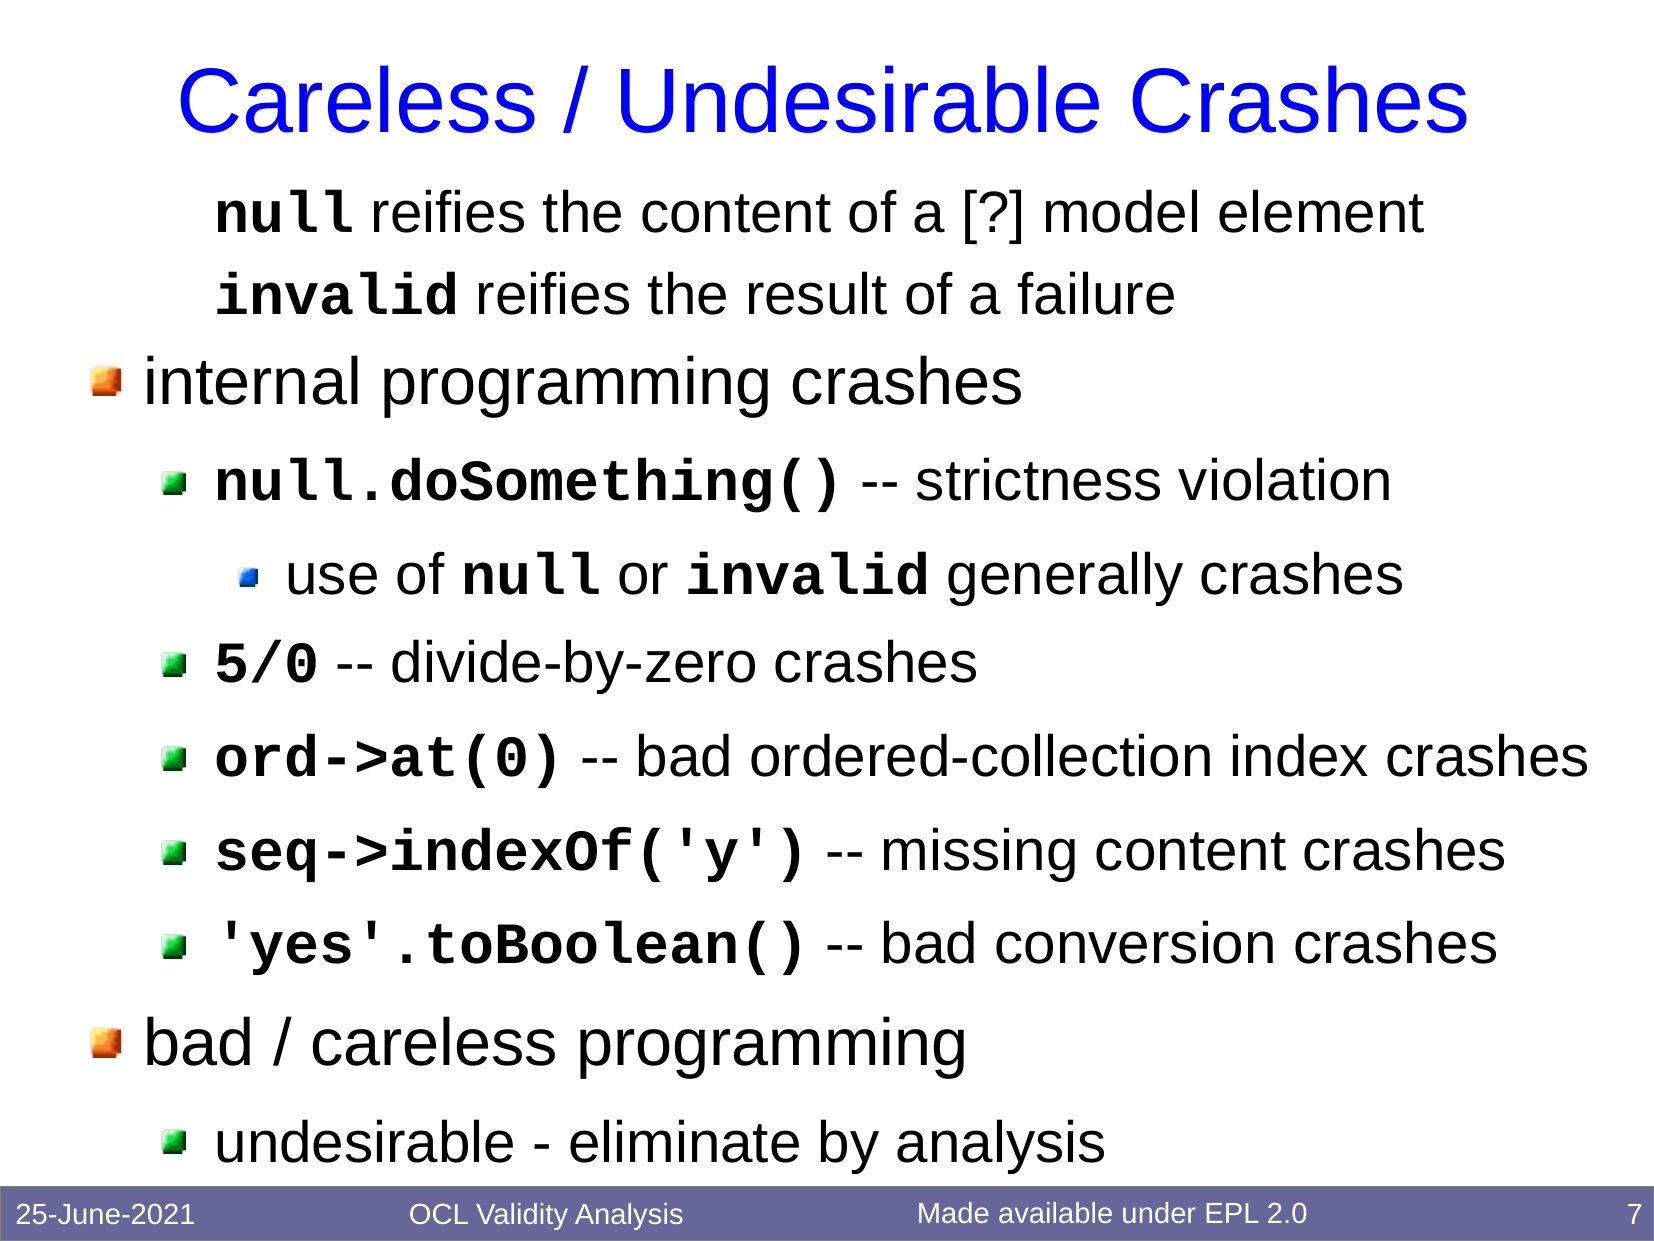

# Careless / Undesirable Crashes
null reifies the content of a [?] model element
invalid reifies the result of a failure
internal programming crashes
null.doSomething() -- strictness violation
use of null or invalid generally crashes
5/0 -- divide-by-zero crashes
ord->at(0) -- bad ordered-collection index crashes
seq->indexOf('y') -- missing content crashes
'yes'.toBoolean() -- bad conversion crashes
bad / careless programming
undesirable - eliminate by analysis
25-June-2021
OCL Validity Analysis
7